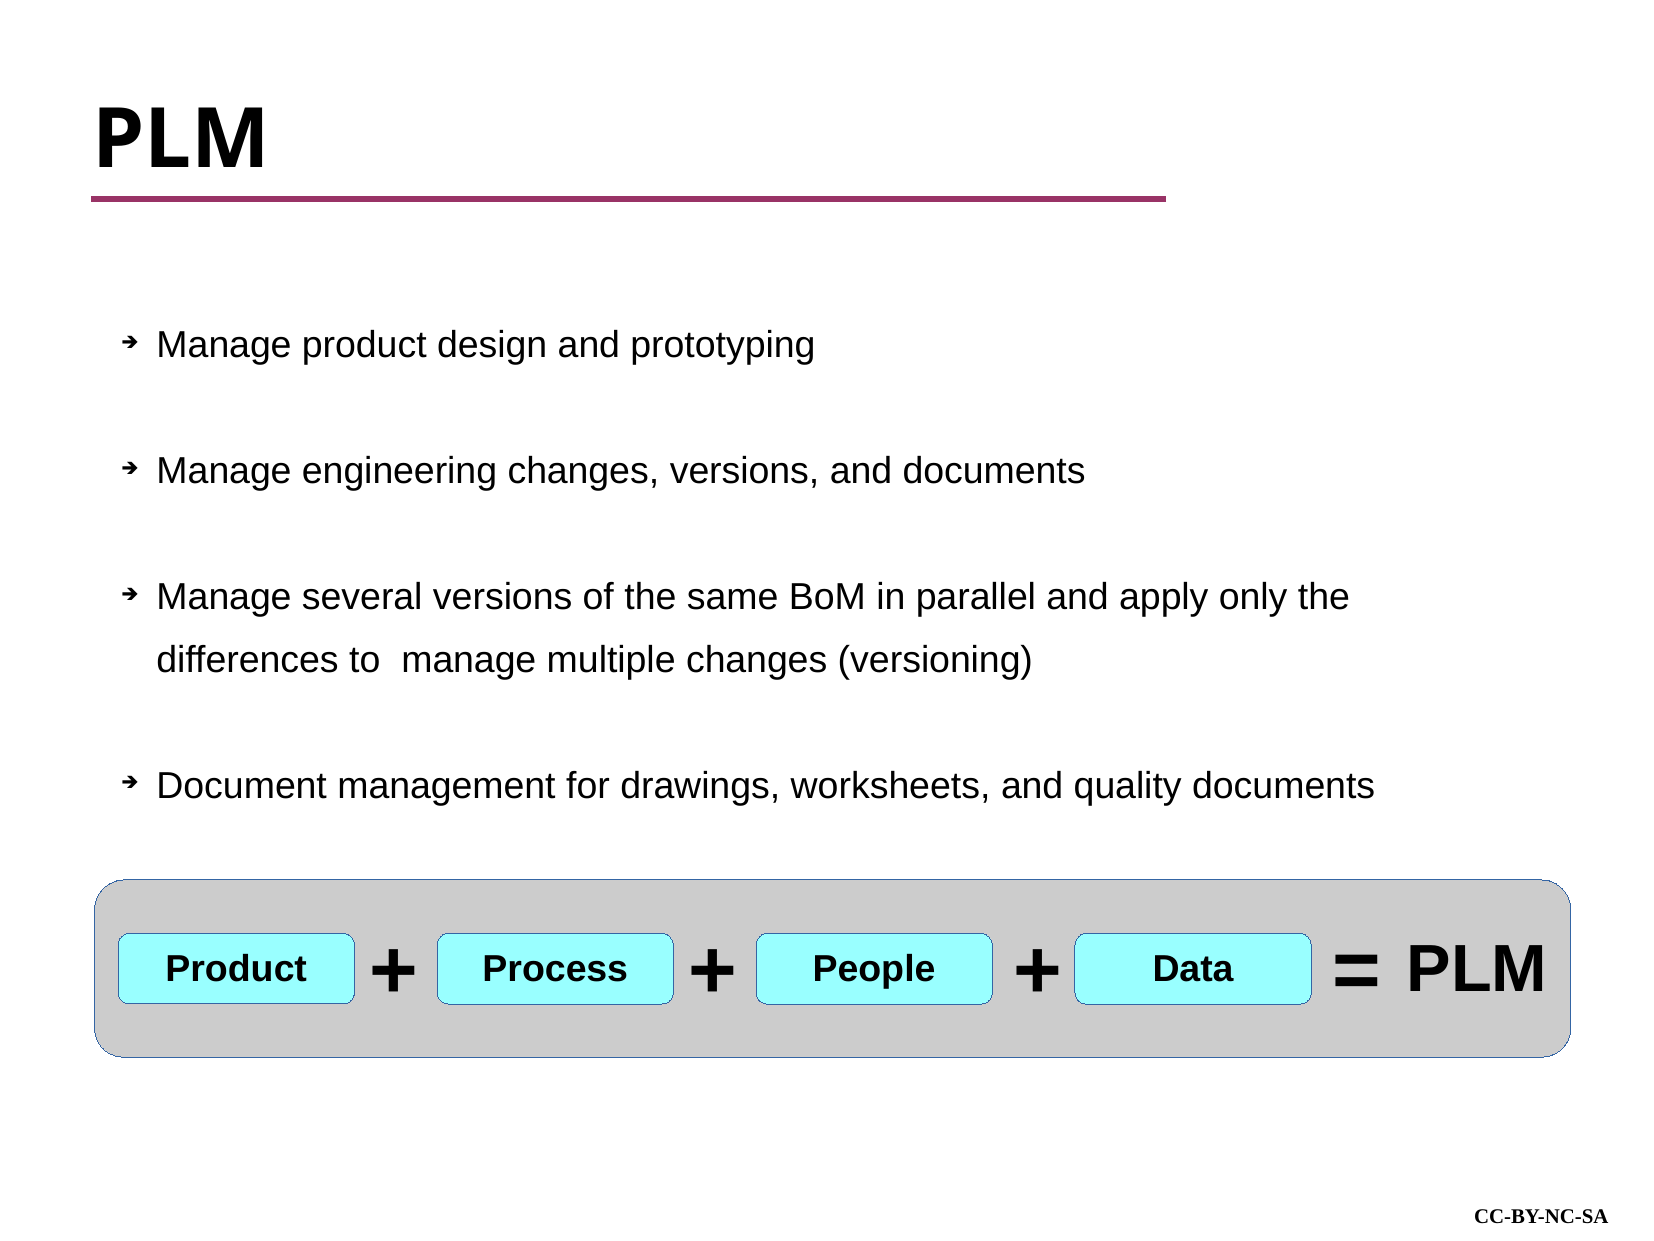

# PLM
Manage product design and prototyping
Manage engineering changes, versions, and documents
Manage several versions of the same BoM in parallel and apply only the differences to manage multiple changes (versioning)
Document management for drawings, worksheets, and quality documents
PLM
+
+
+
=
Product
Process
People
Data